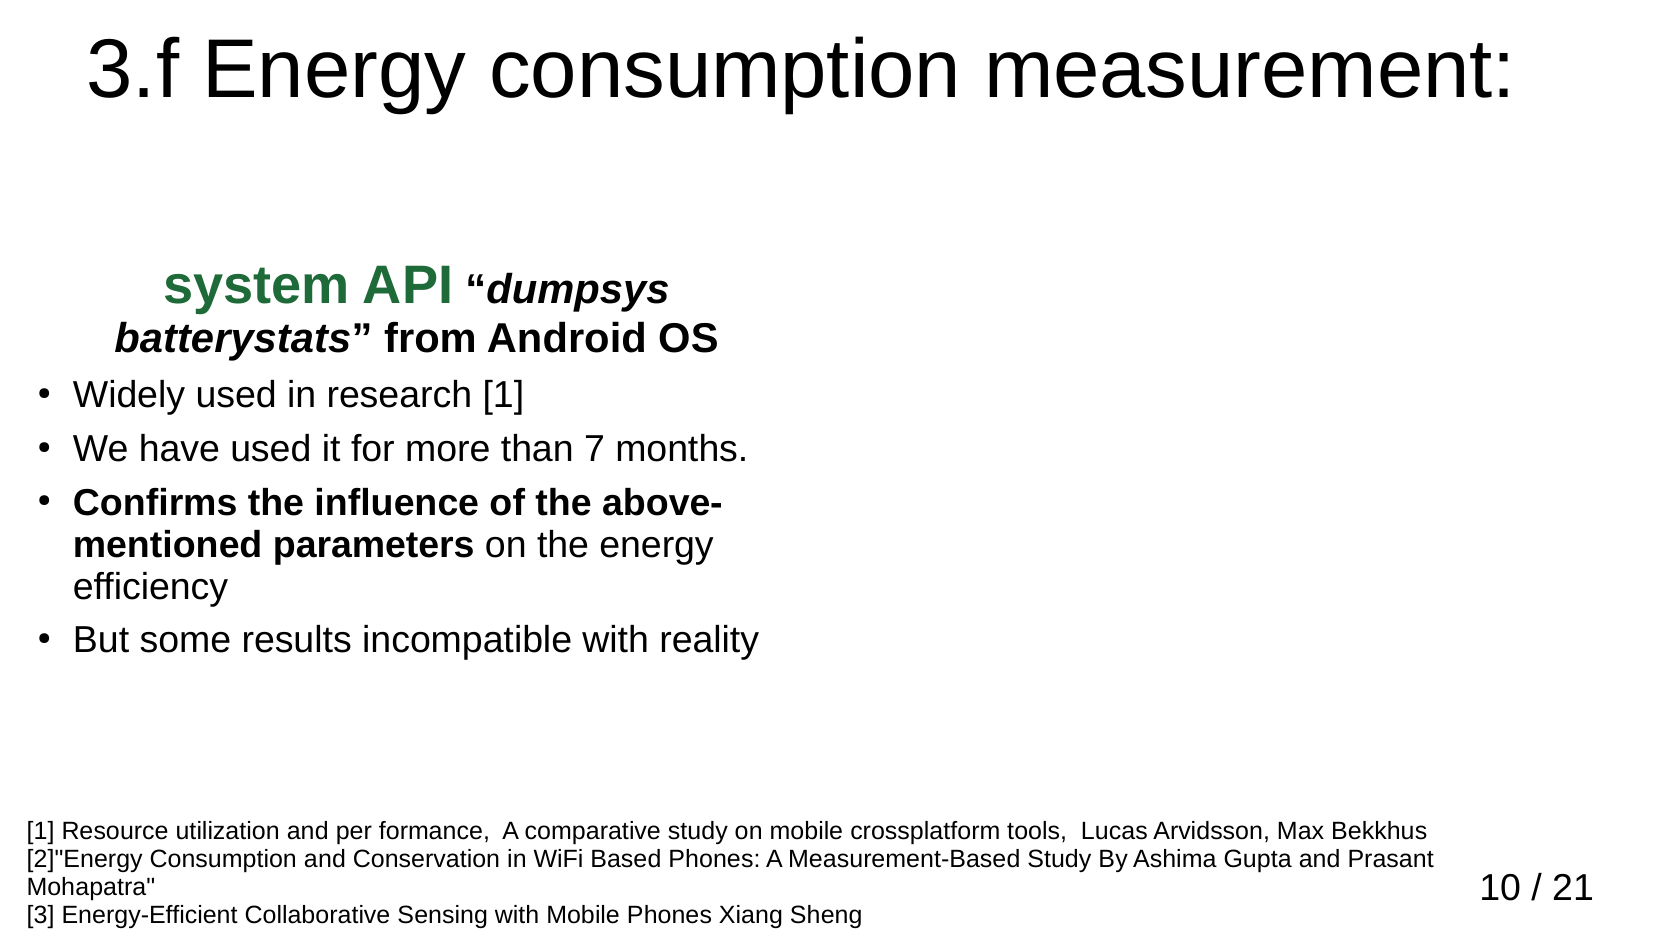

# 3.f Energy consumption measurement:
system API “dumpsys batterystats” from Android OS
Widely used in research [1]
We have used it for more than 7 months.
Confirms the influence of the above-mentioned parameters on the energy efficiency
But some results incompatible with reality
[1] Resource utilization and per formance, A comparative study on mobile crossplatform tools, Lucas Arvidsson, Max Bekkhus
[2]"Energy Consumption and Conservation in WiFi Based Phones: A Measurement-Based Study By Ashima Gupta and Prasant Mohapatra"
[3] Energy-Efficient Collaborative Sensing with Mobile Phones Xiang Sheng
10 / 21